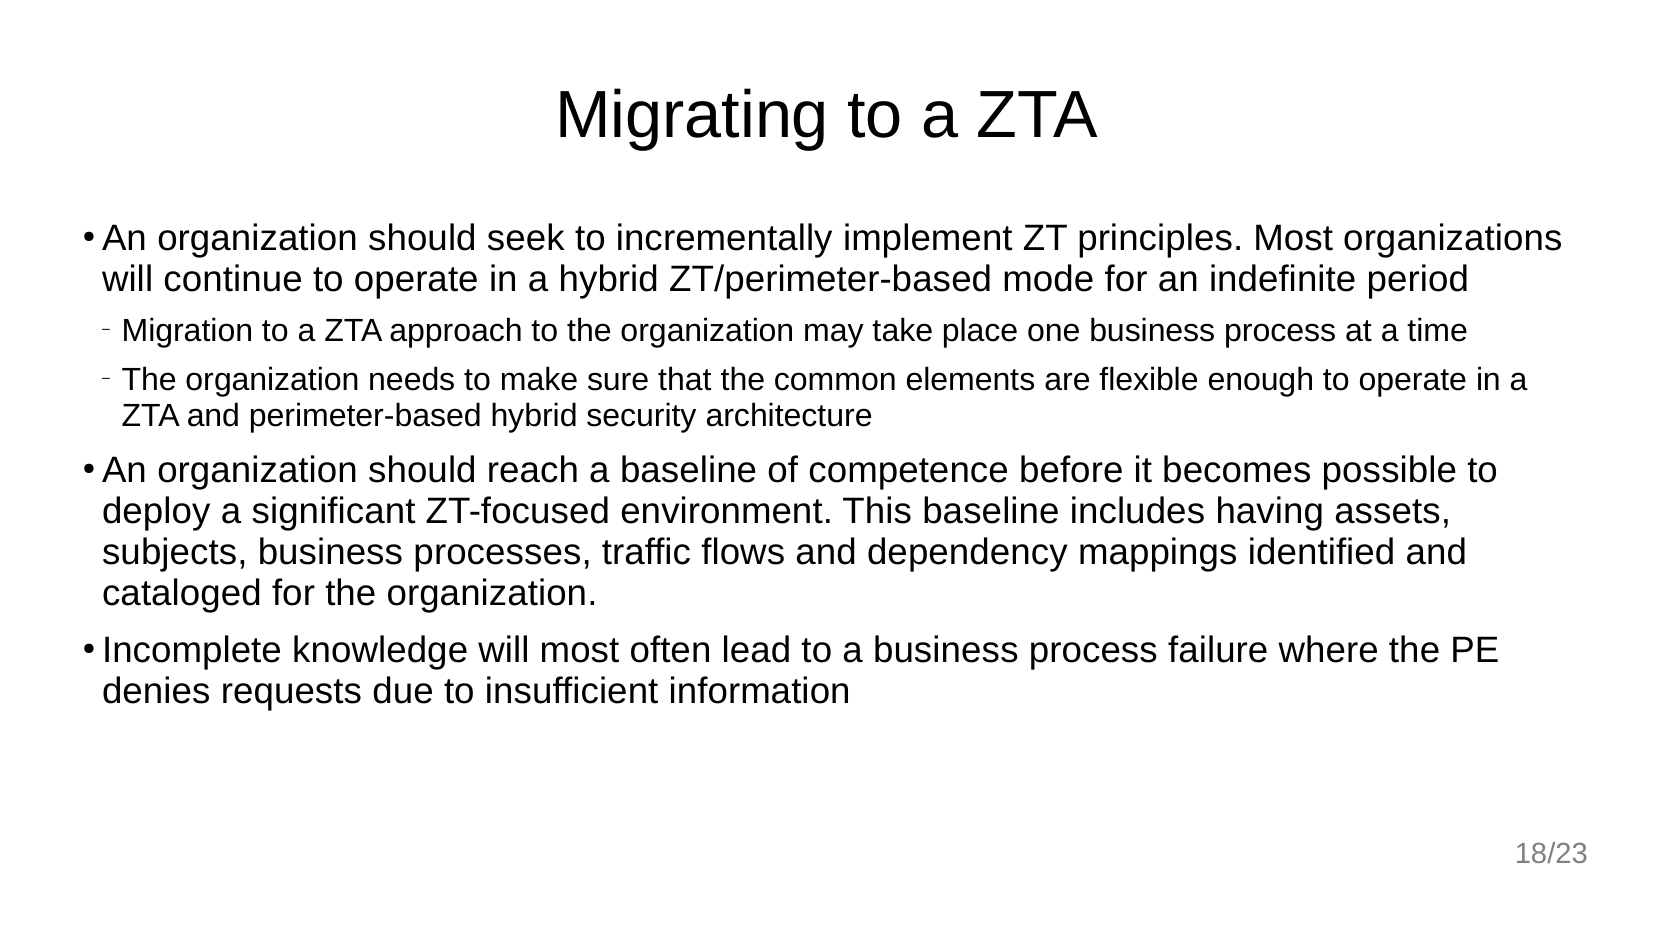

# Migrating to a ZTA
An organization should seek to incrementally implement ZT principles. Most organizations will continue to operate in a hybrid ZT/perimeter-based mode for an indefinite period
Migration to a ZTA approach to the organization may take place one business process at a time
The organization needs to make sure that the common elements are flexible enough to operate in a ZTA and perimeter-based hybrid security architecture
An organization should reach a baseline of competence before it becomes possible to deploy a significant ZT-focused environment. This baseline includes having assets, subjects, business processes, traffic flows and dependency mappings identified and cataloged for the organization.
Incomplete knowledge will most often lead to a business process failure where the PE denies requests due to insufficient information